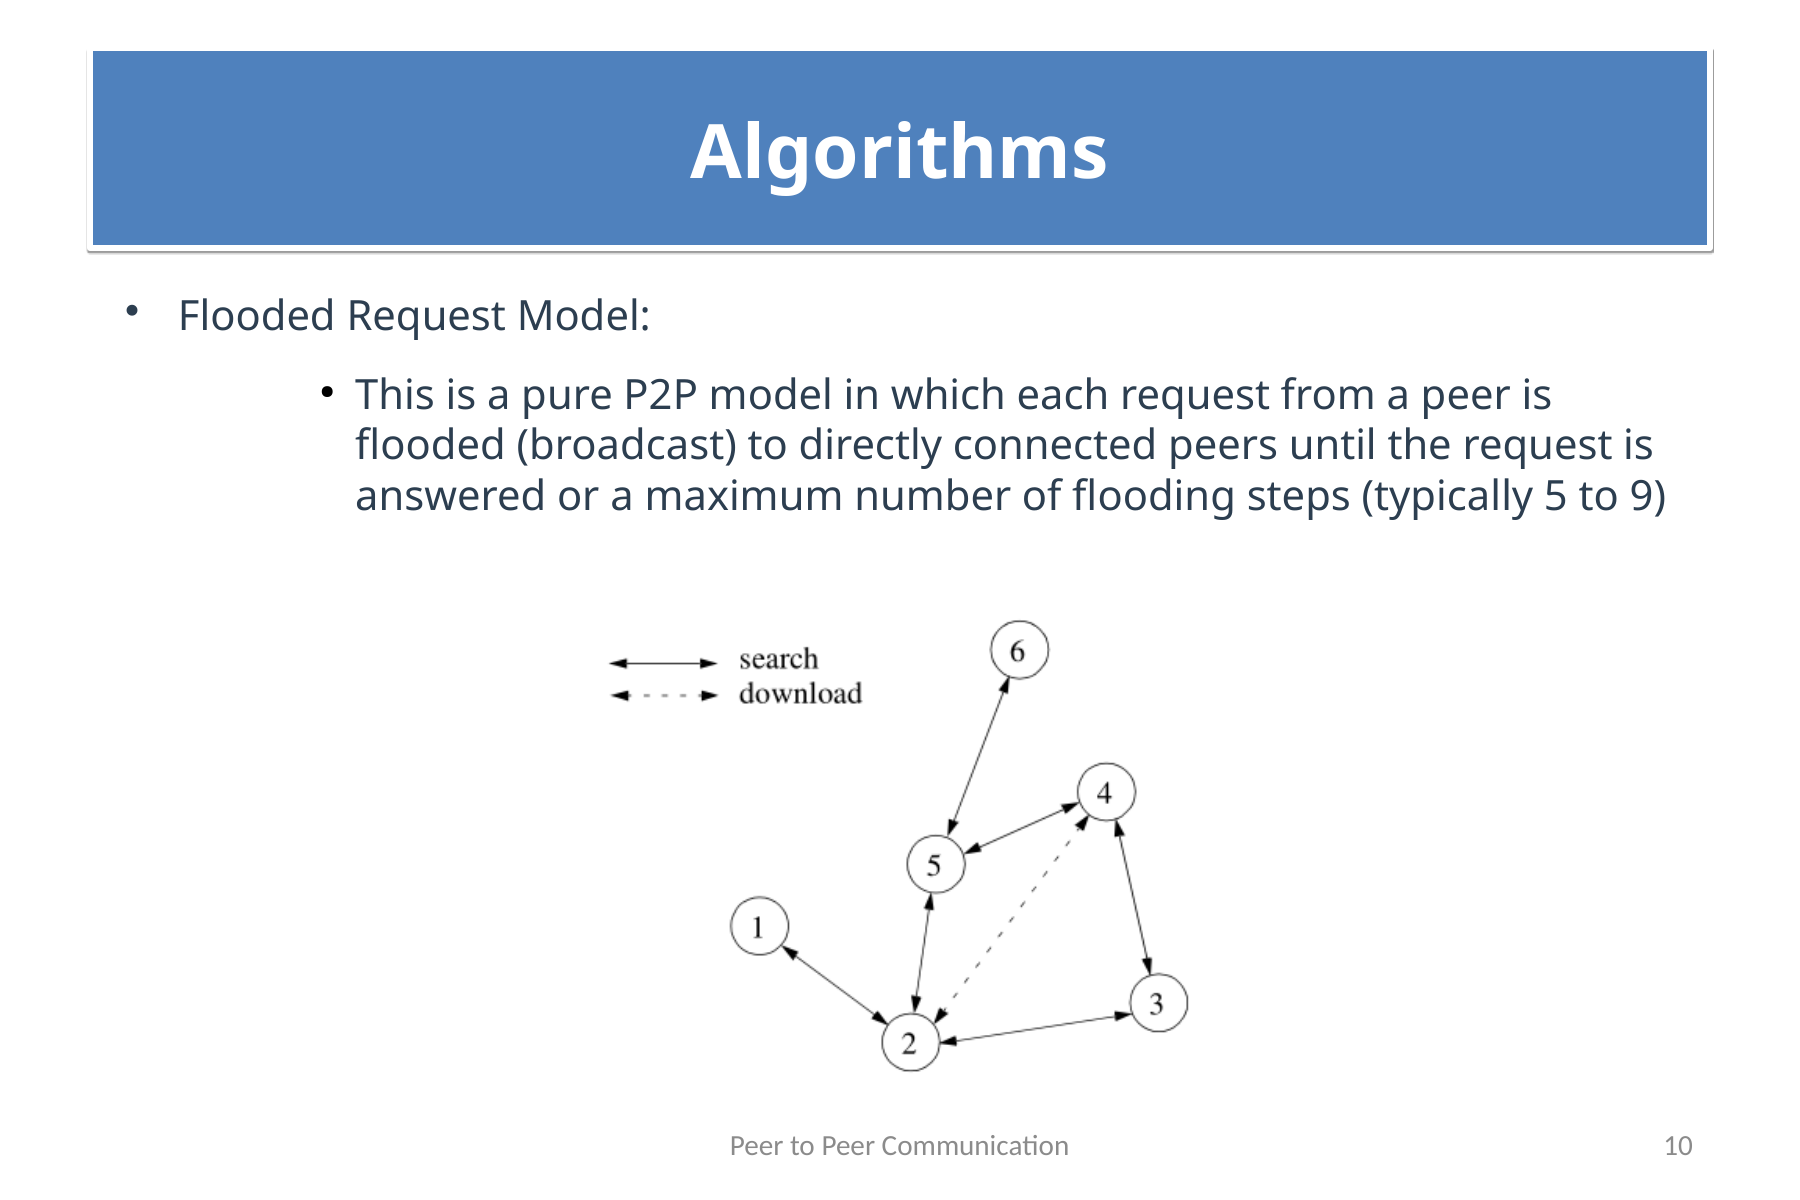

# Algorithms
Flooded Request Model:
This is a pure P2P model in which each request from a peer is flooded (broadcast) to directly connected peers until the request is answered or a maximum number of flooding steps (typically 5 to 9)
Peer to Peer Communication
10